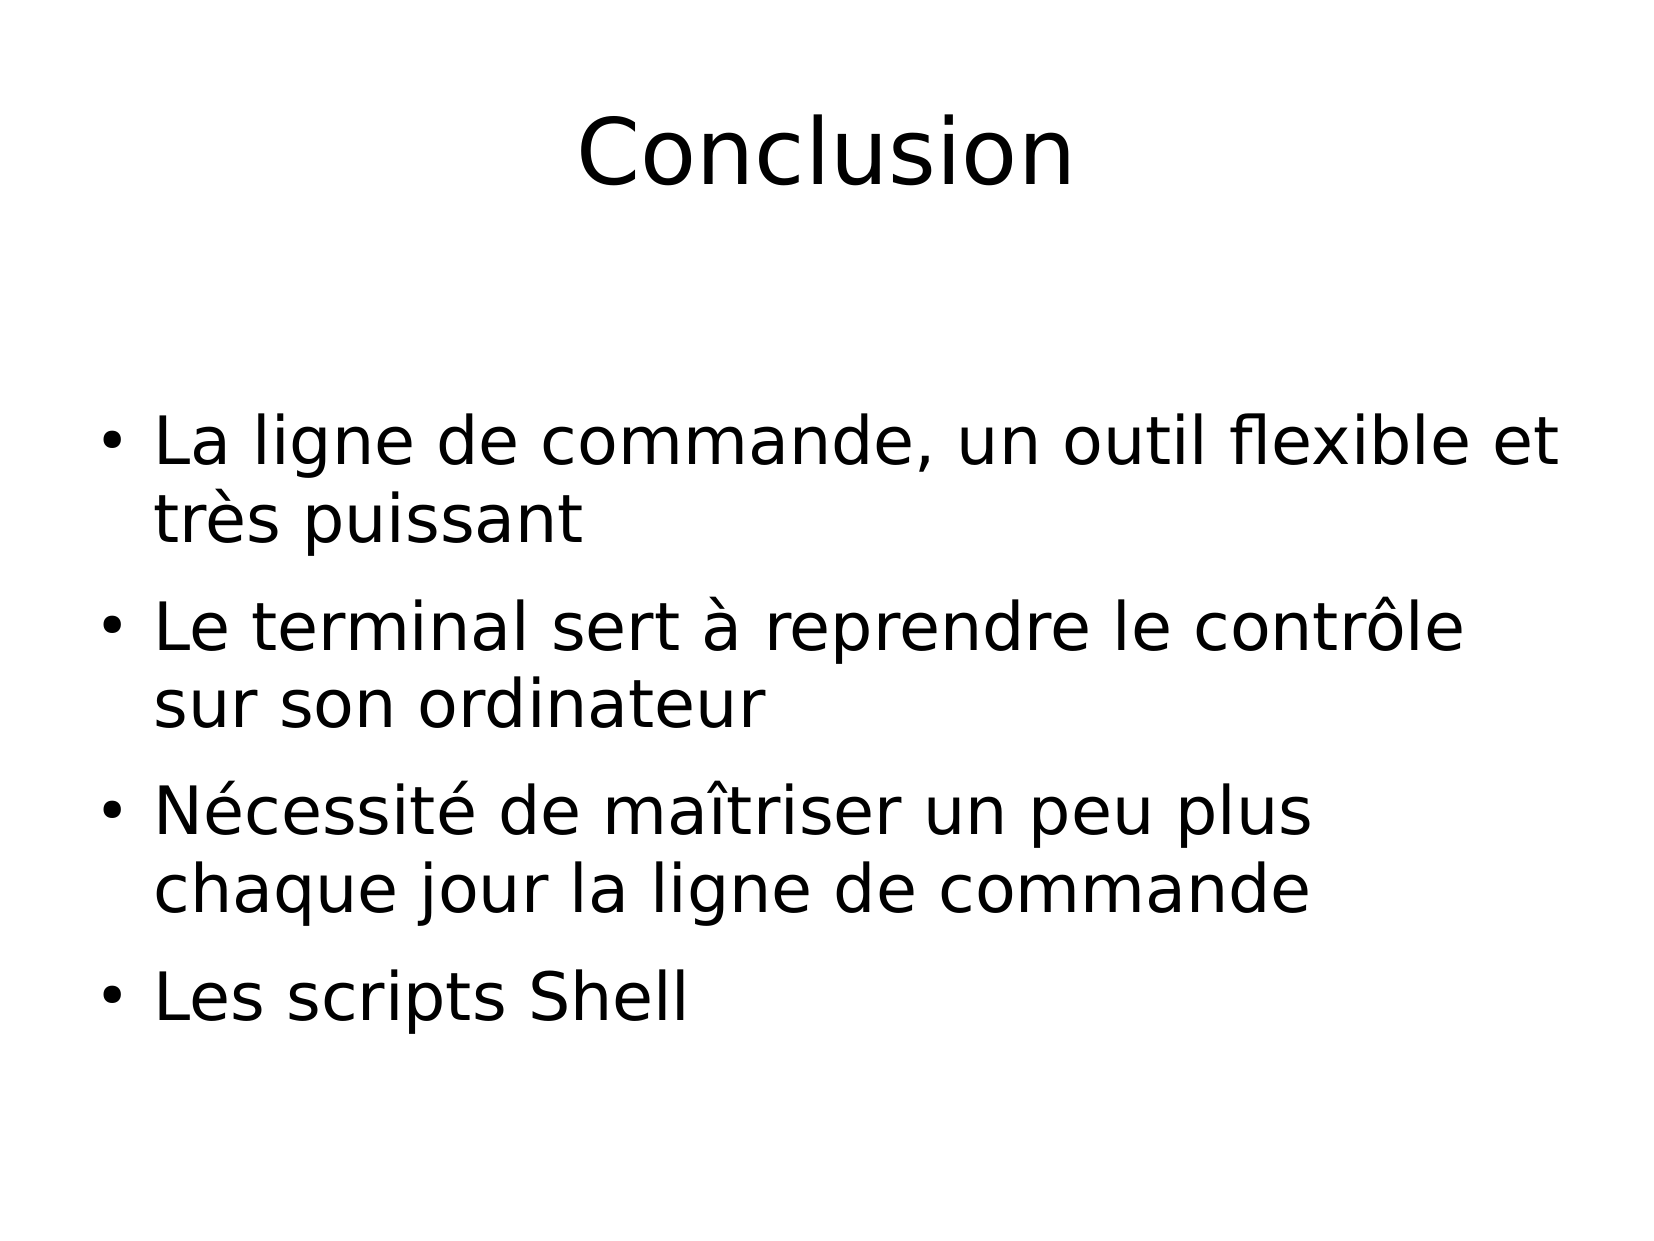

# Conclusion
La ligne de commande, un outil flexible et très puissant
Le terminal sert à reprendre le contrôle sur son ordinateur
Nécessité de maîtriser un peu plus chaque jour la ligne de commande
Les scripts Shell